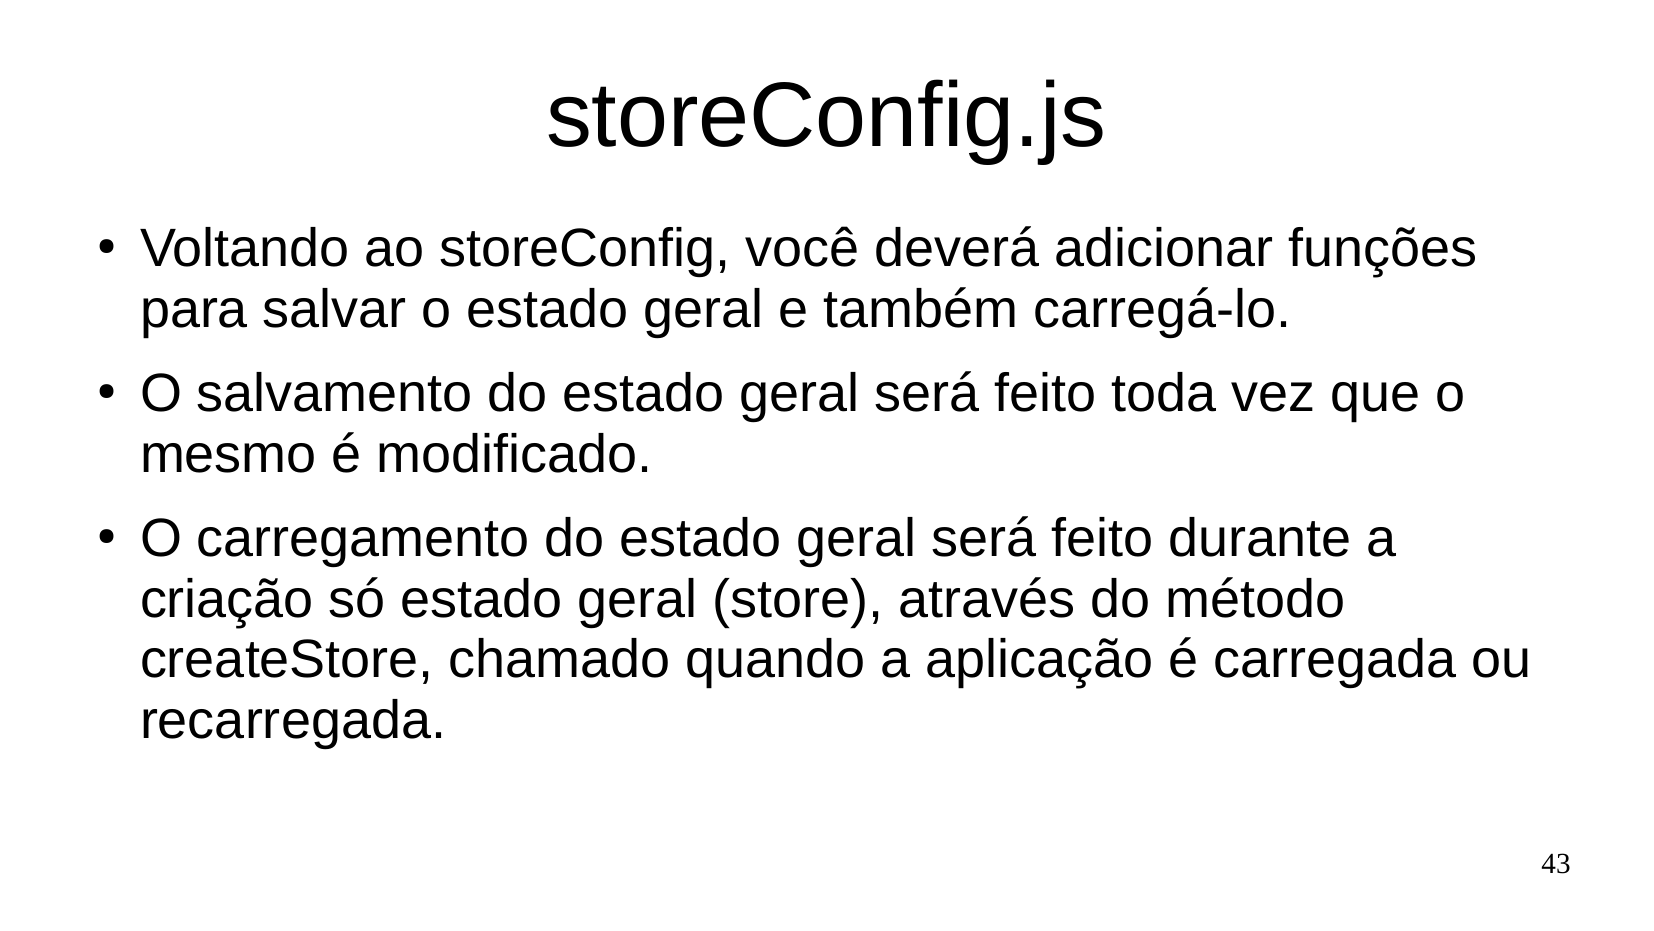

# storeConfig.js
Voltando ao storeConfig, você deverá adicionar funções para salvar o estado geral e também carregá-lo.
O salvamento do estado geral será feito toda vez que o mesmo é modificado.
O carregamento do estado geral será feito durante a criação só estado geral (store), através do método createStore, chamado quando a aplicação é carregada ou recarregada.
43